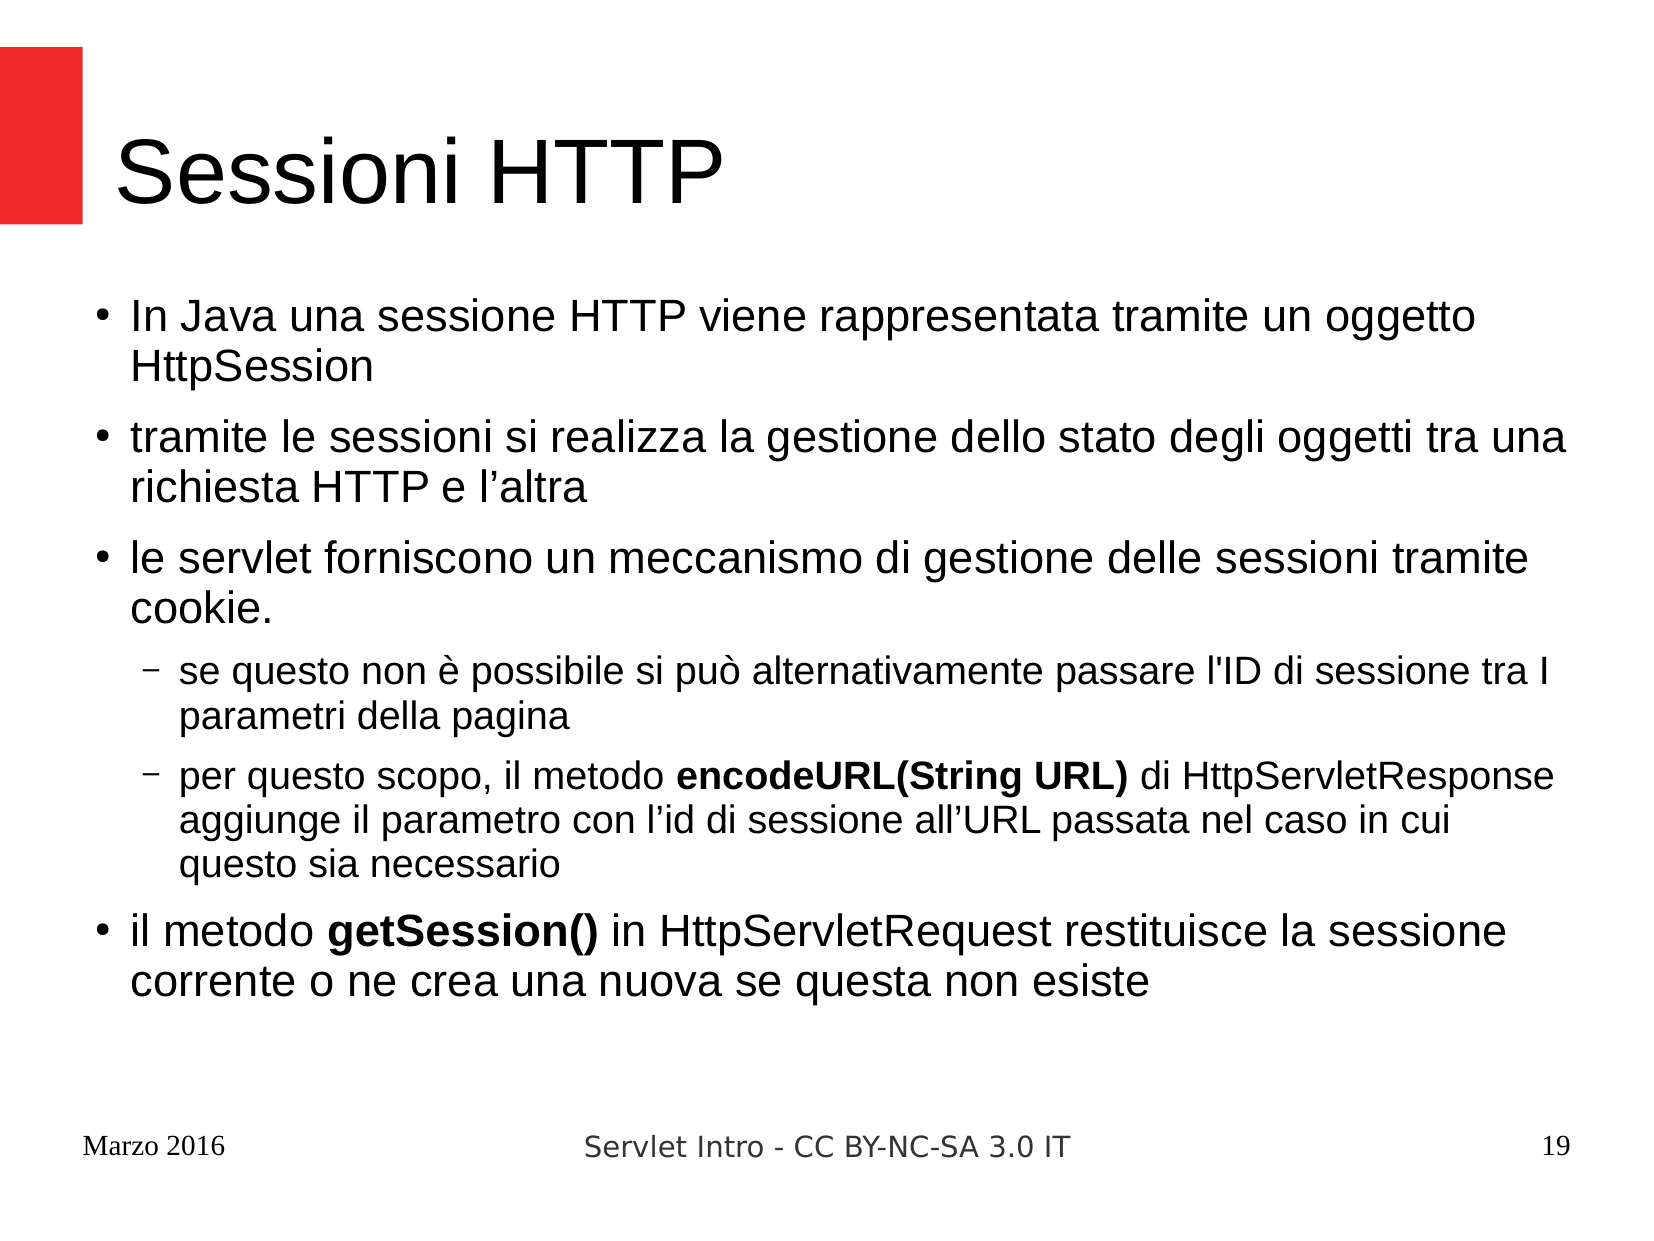

# Sessioni HTTP
In Java una sessione HTTP viene rappresentata tramite un oggetto HttpSession
tramite le sessioni si realizza la gestione dello stato degli oggetti tra una richiesta HTTP e l’altra
le servlet forniscono un meccanismo di gestione delle sessioni tramite cookie.
se questo non è possibile si può alternativamente passare l'ID di sessione tra I parametri della pagina
per questo scopo, il metodo encodeURL(String URL) di HttpServletResponse aggiunge il parametro con l’id di sessione all’URL passata nel caso in cui questo sia necessario
il metodo getSession() in HttpServletRequest restituisce la sessione corrente o ne crea una nuova se questa non esiste
Your Date Here
Your Footer Here
19